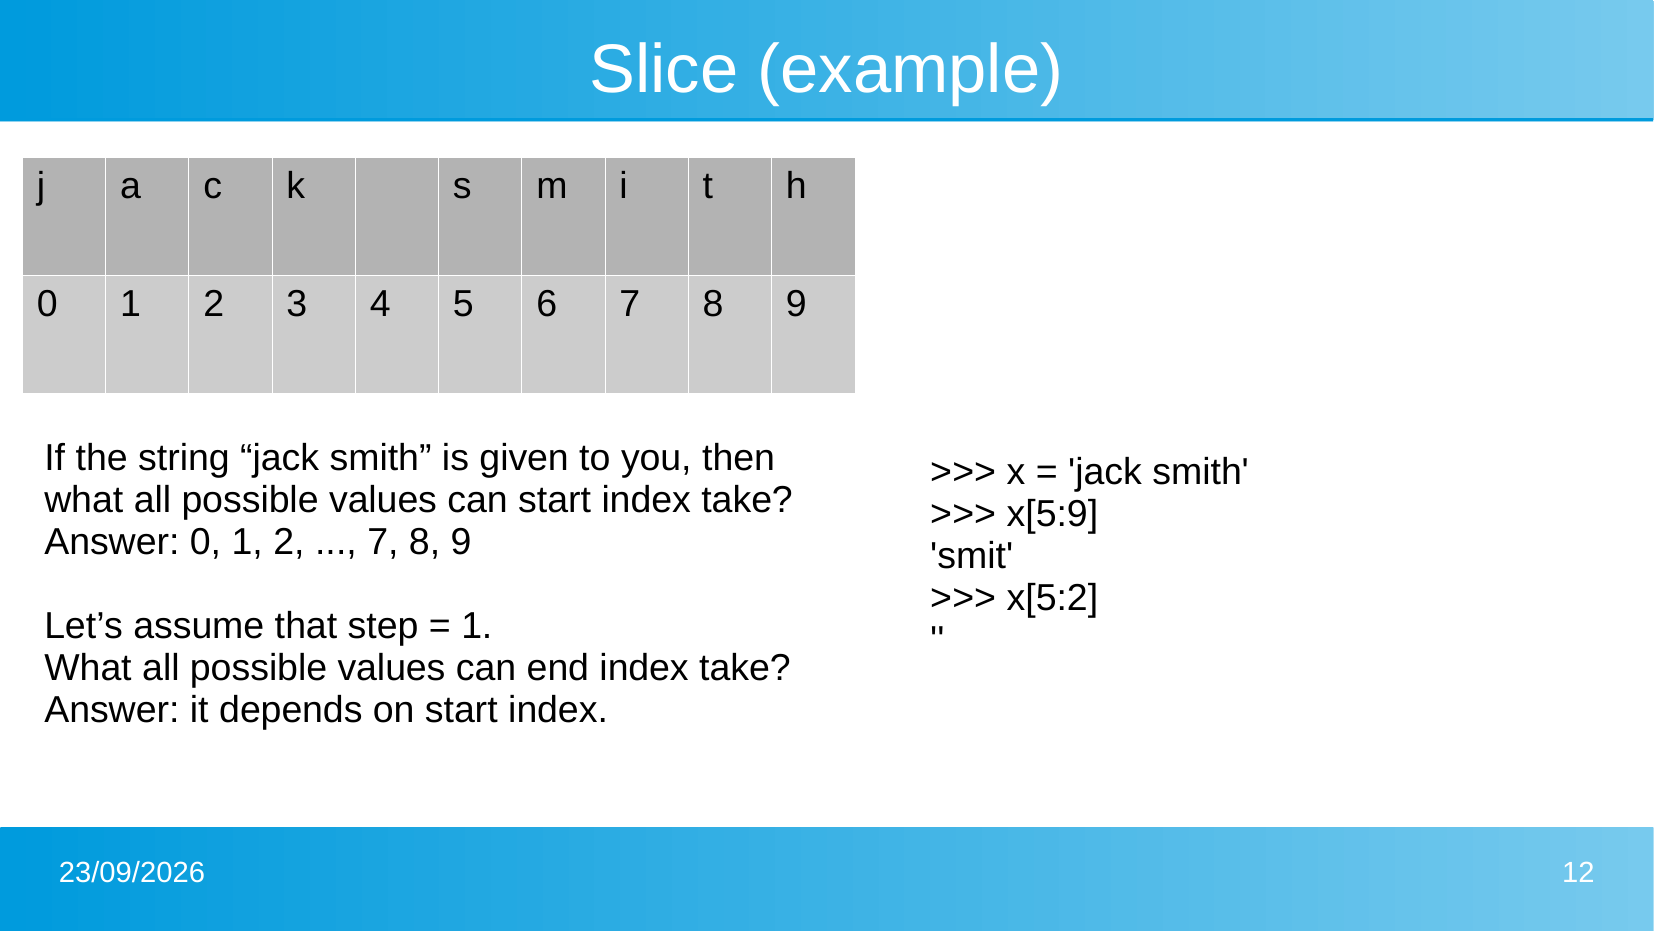

# Slice (example)
| j | a | c | k | | s | m | i | t | h |
| --- | --- | --- | --- | --- | --- | --- | --- | --- | --- |
| 0 | 1 | 2 | 3 | 4 | 5 | 6 | 7 | 8 | 9 |
If the string “jack smith” is given to you, then what all possible values can start index take?
Answer: 0, 1, 2, ..., 7, 8, 9
Let’s assume that step = 1.
What all possible values can end index take?
Answer: it depends on start index.
>>> x = 'jack smith'
>>> x[5:9]
'smit'
>>> x[5:2]
''
12